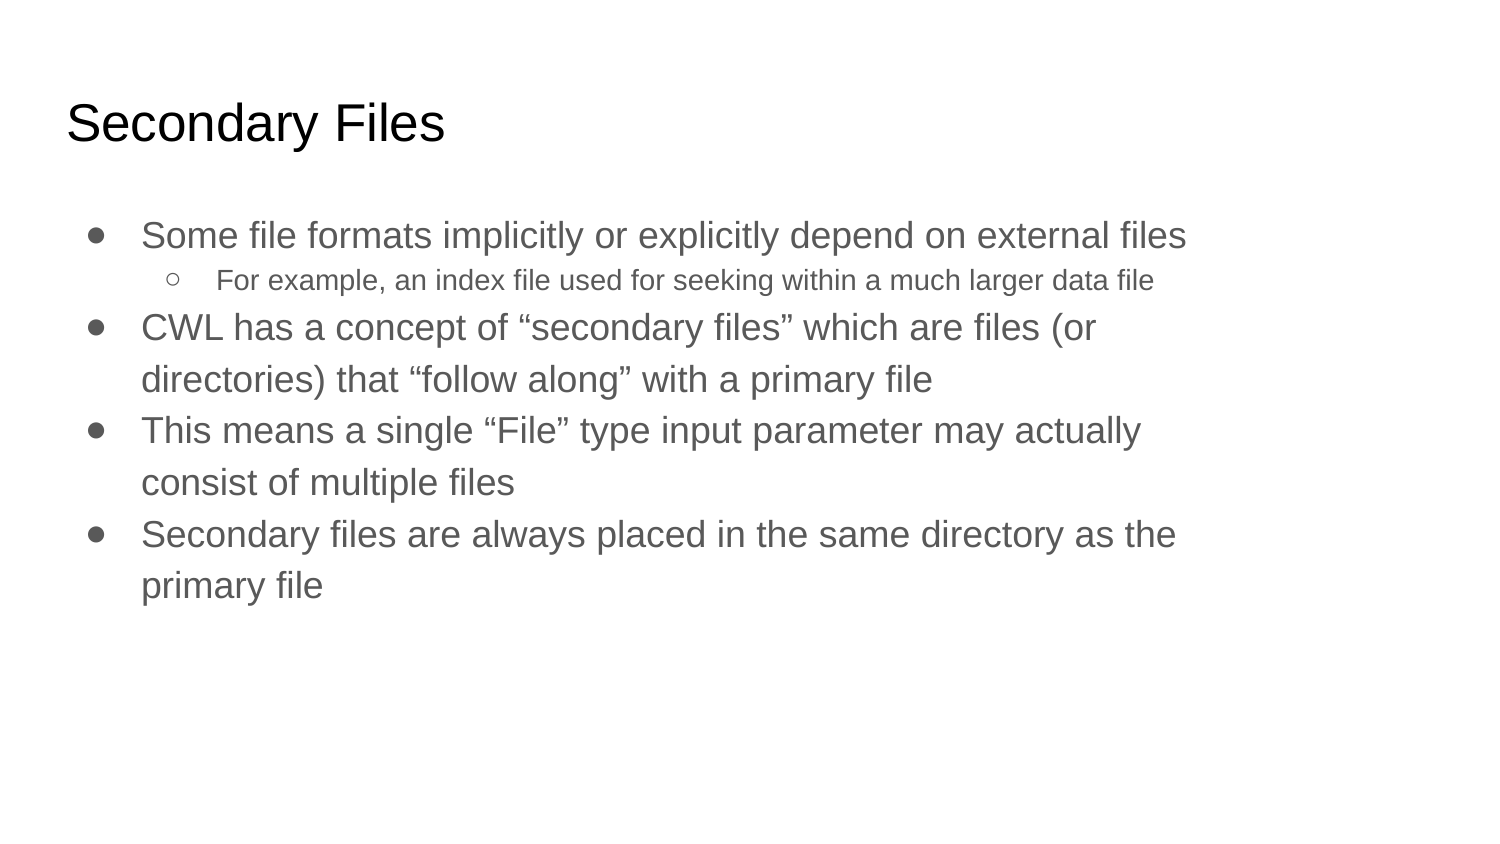

# Secondary Files
Some file formats implicitly or explicitly depend on external files
For example, an index file used for seeking within a much larger data file
CWL has a concept of “secondary files” which are files (or directories) that “follow along” with a primary file
This means a single “File” type input parameter may actually consist of multiple files
Secondary files are always placed in the same directory as the primary file